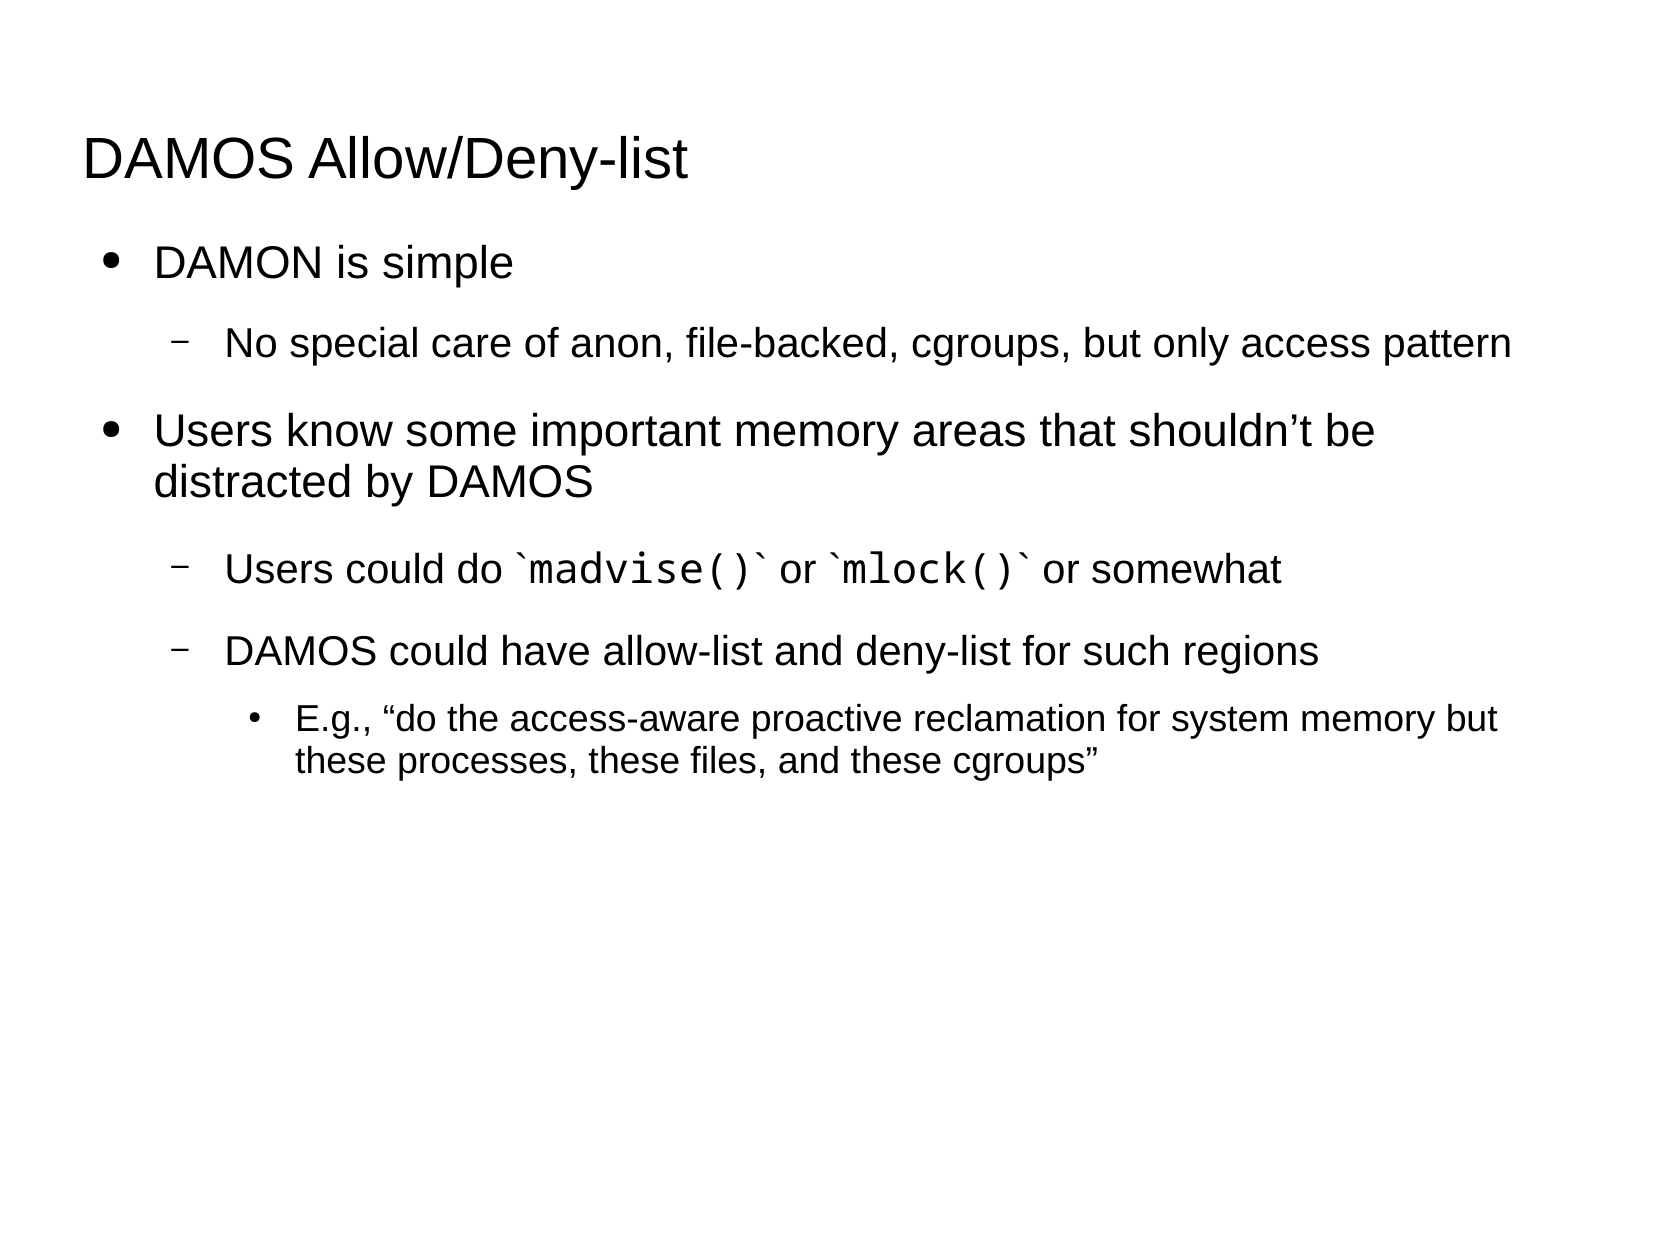

# DAMOS Allow/Deny-list
DAMON is simple
No special care of anon, file-backed, cgroups, but only access pattern
Users know some important memory areas that shouldn’t be distracted by DAMOS
Users could do `madvise()` or `mlock()` or somewhat
DAMOS could have allow-list and deny-list for such regions
E.g., “do the access-aware proactive reclamation for system memory but these processes, these files, and these cgroups”